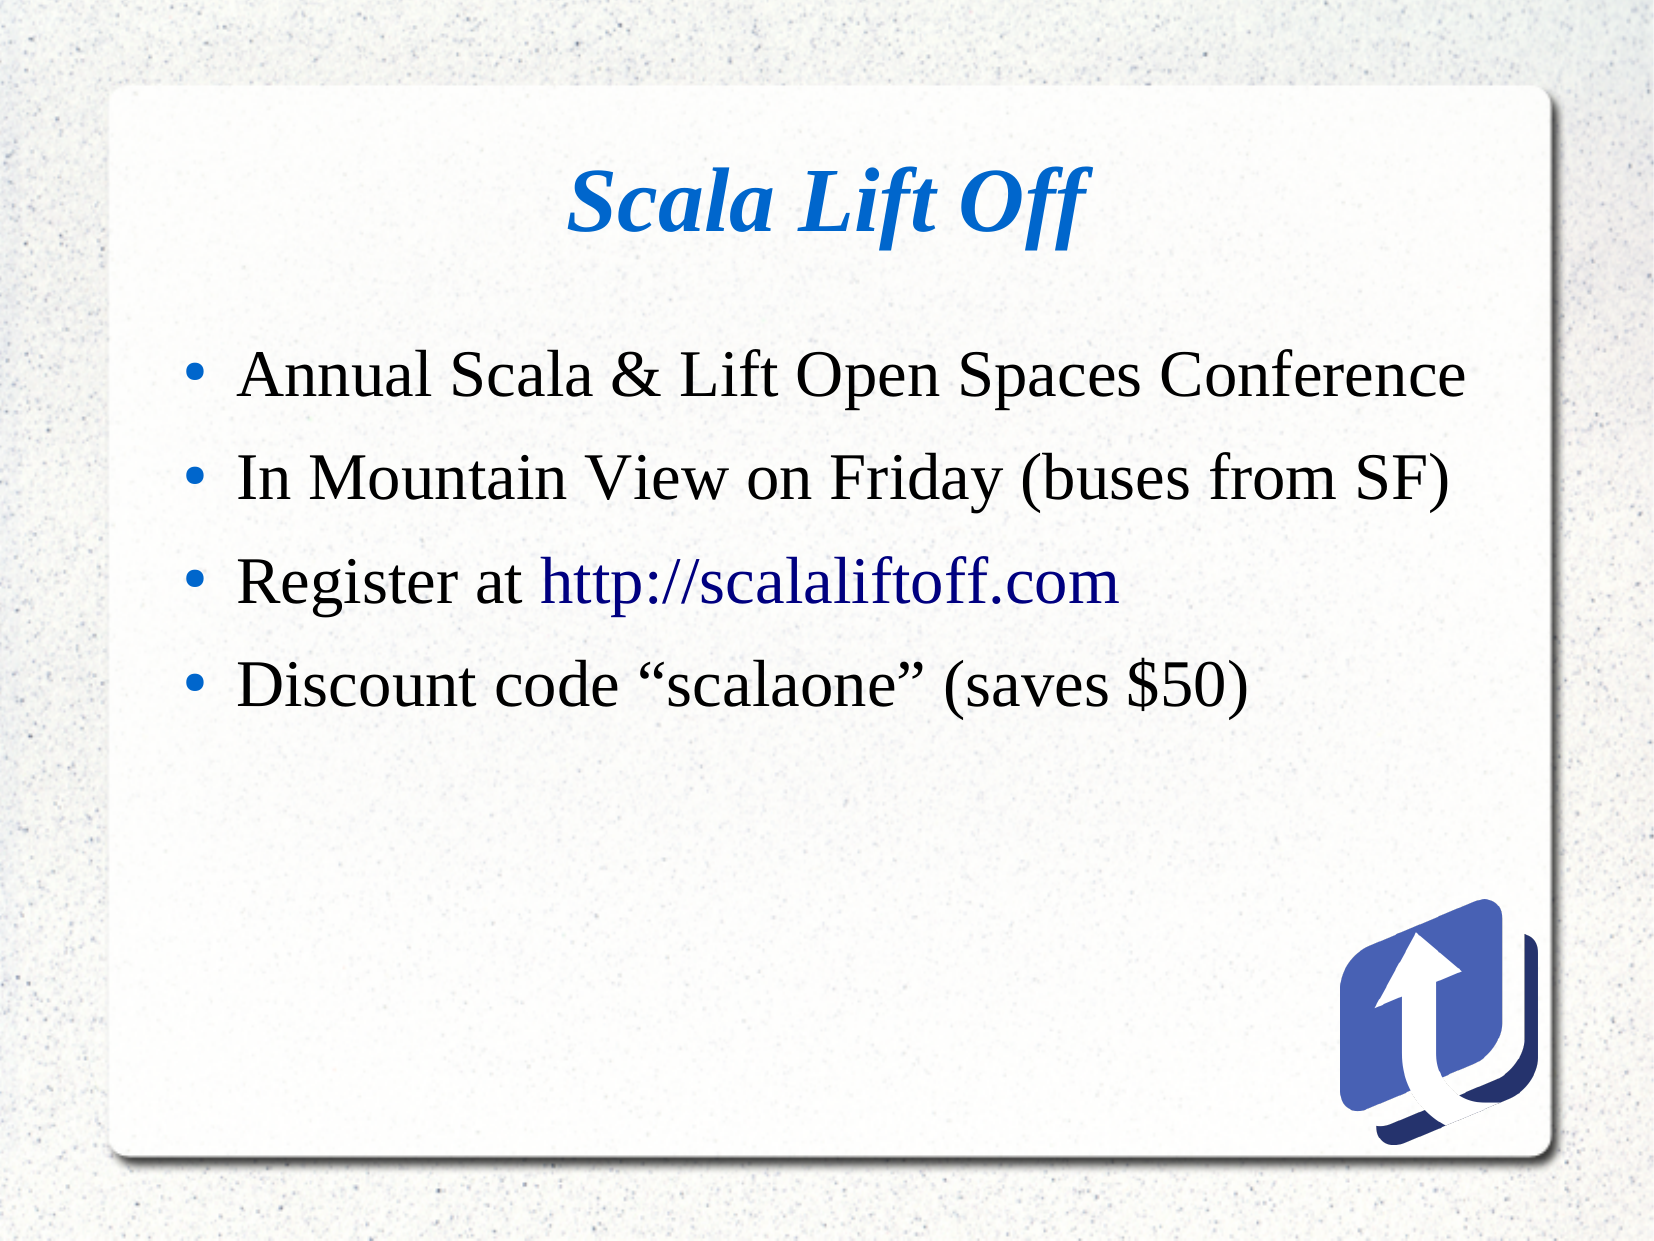

# Scala Lift Off
Annual Scala & Lift Open Spaces Conference
In Mountain View on Friday (buses from SF)
Register at http://scalaliftoff.com
Discount code “scalaone” (saves $50)